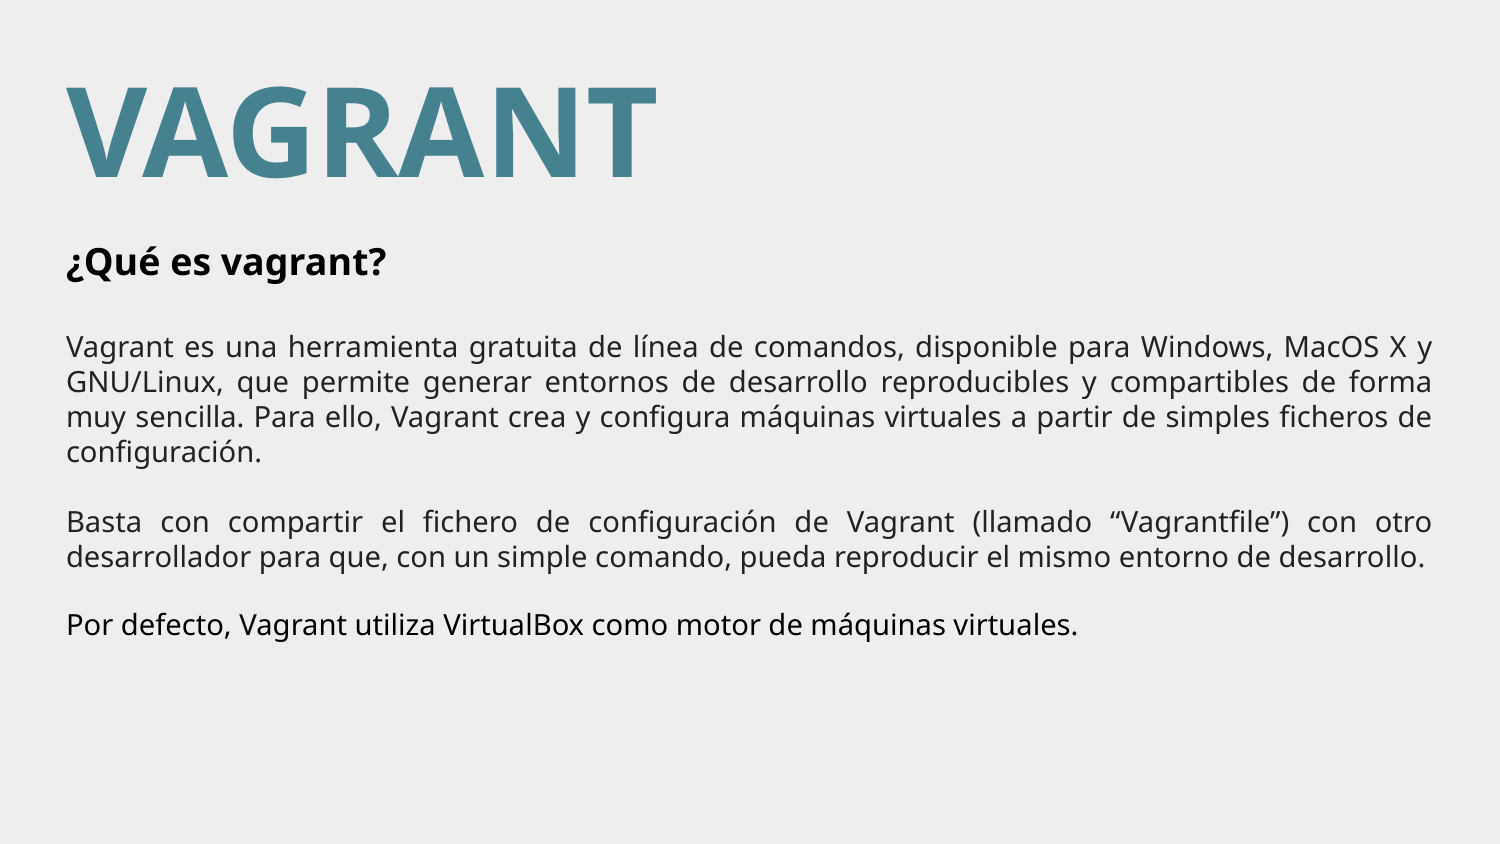

# VAGRANT
¿Qué es vagrant?
Vagrant es una herramienta gratuita de línea de comandos, disponible para Windows, MacOS X y GNU/Linux, que permite generar entornos de desarrollo reproducibles y compartibles de forma muy sencilla. Para ello, Vagrant crea y configura máquinas virtuales a partir de simples ficheros de configuración.
Basta con compartir el fichero de configuración de Vagrant (llamado “Vagrantfile”) con otro desarrollador para que, con un simple comando, pueda reproducir el mismo entorno de desarrollo.
Por defecto, Vagrant utiliza VirtualBox como motor de máquinas virtuales.